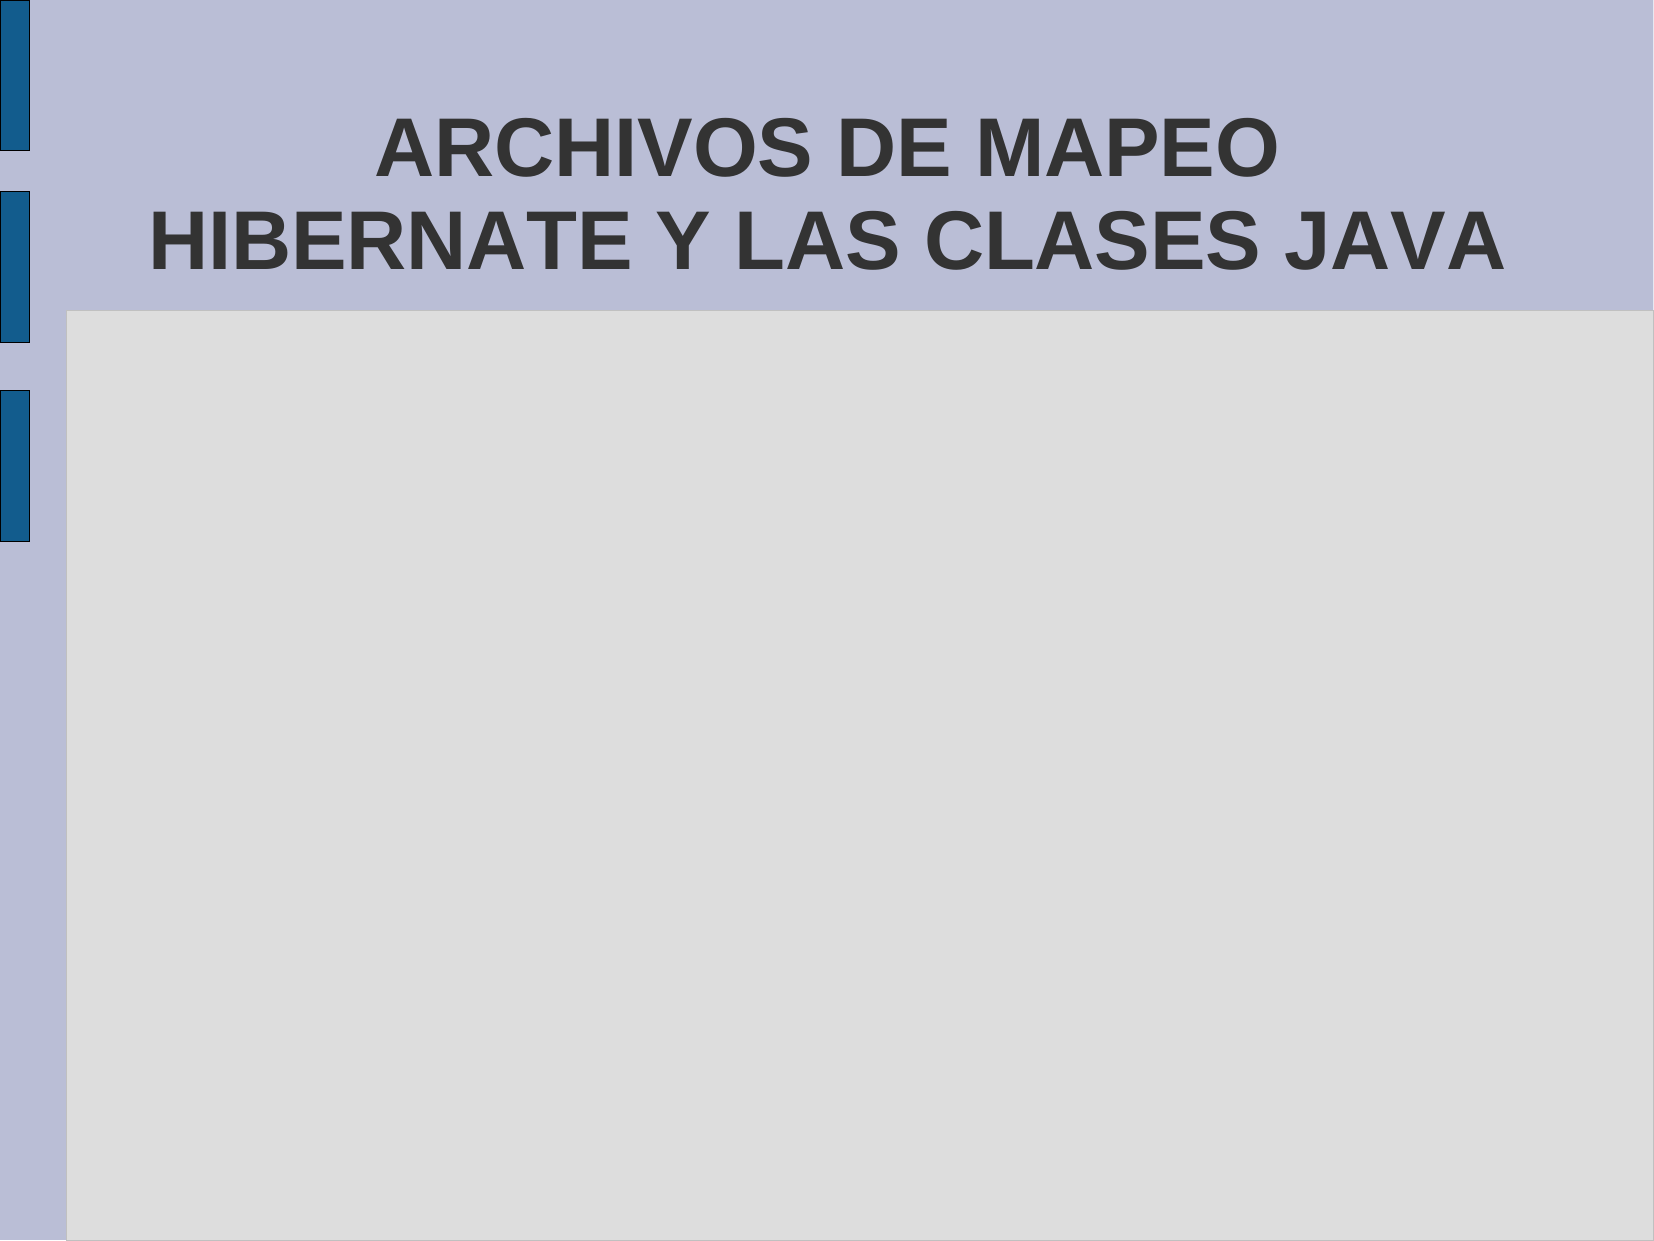

# ARCHIVOS DE MAPEO HIBERNATE Y LAS CLASES JAVA